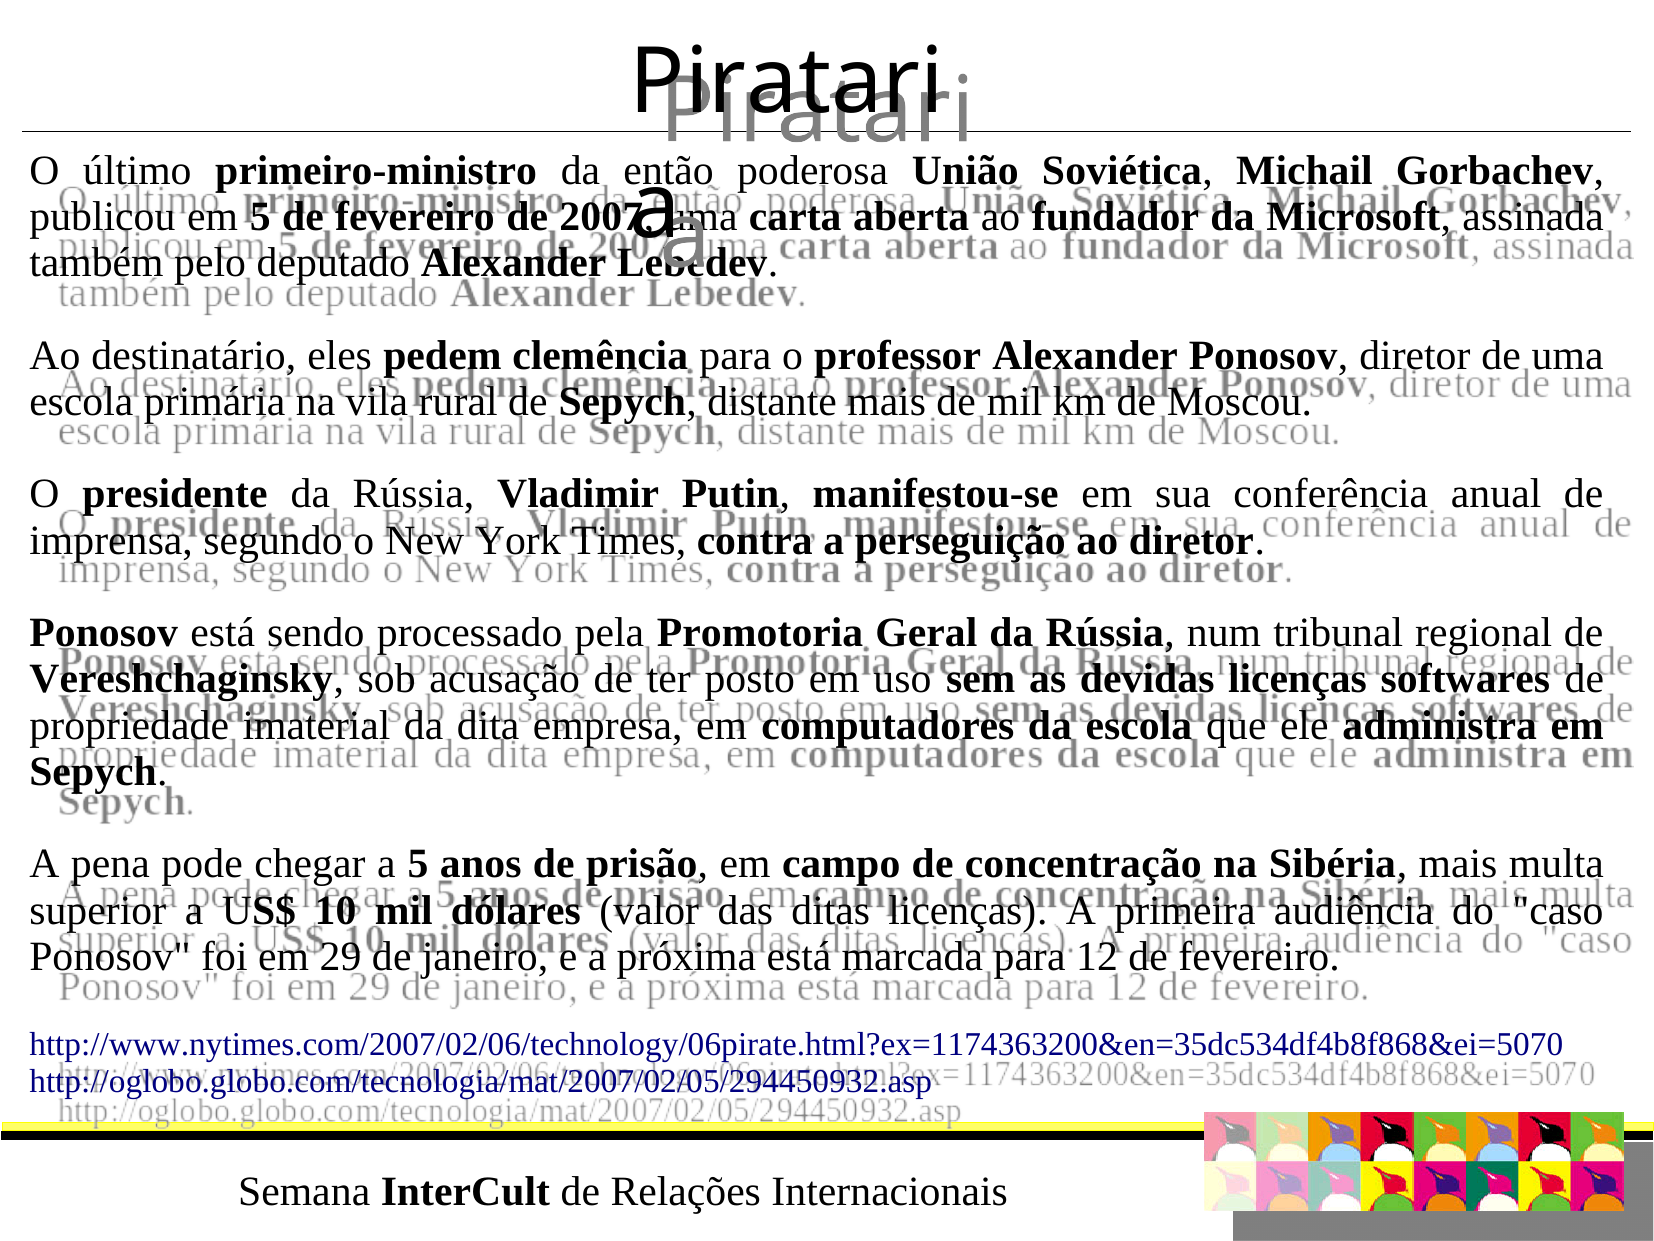

Pirataria
O último primeiro-ministro da então poderosa União Soviética, Michail Gorbachev, publicou em 5 de fevereiro de 2007, uma carta aberta ao fundador da Microsoft, assinada também pelo deputado Alexander Lebedev.
Ao destinatário, eles pedem clemência para o professor Alexander Ponosov, diretor de uma escola primária na vila rural de Sepych, distante mais de mil km de Moscou.
O presidente da Rússia, Vladimir Putin, manifestou-se em sua conferência anual de imprensa, segundo o New York Times, contra a perseguição ao diretor.
Ponosov está sendo processado pela Promotoria Geral da Rússia, num tribunal regional de Vereshchaginsky, sob acusação de ter posto em uso sem as devidas licenças softwares de propriedade imaterial da dita empresa, em computadores da escola que ele administra em Sepych.
A pena pode chegar a 5 anos de prisão, em campo de concentração na Sibéria, mais multa superior a US$ 10 mil dólares (valor das ditas licenças). A primeira audiência do "caso Ponosov" foi em 29 de janeiro, e a próxima está marcada para 12 de fevereiro.
http://www.nytimes.com/2007/02/06/technology/06pirate.html?ex=1174363200&en=35dc534df4b8f868&ei=5070
http://oglobo.globo.com/tecnologia/mat/2007/02/05/294450932.asp
Semana InterCult de Relações Internacionais